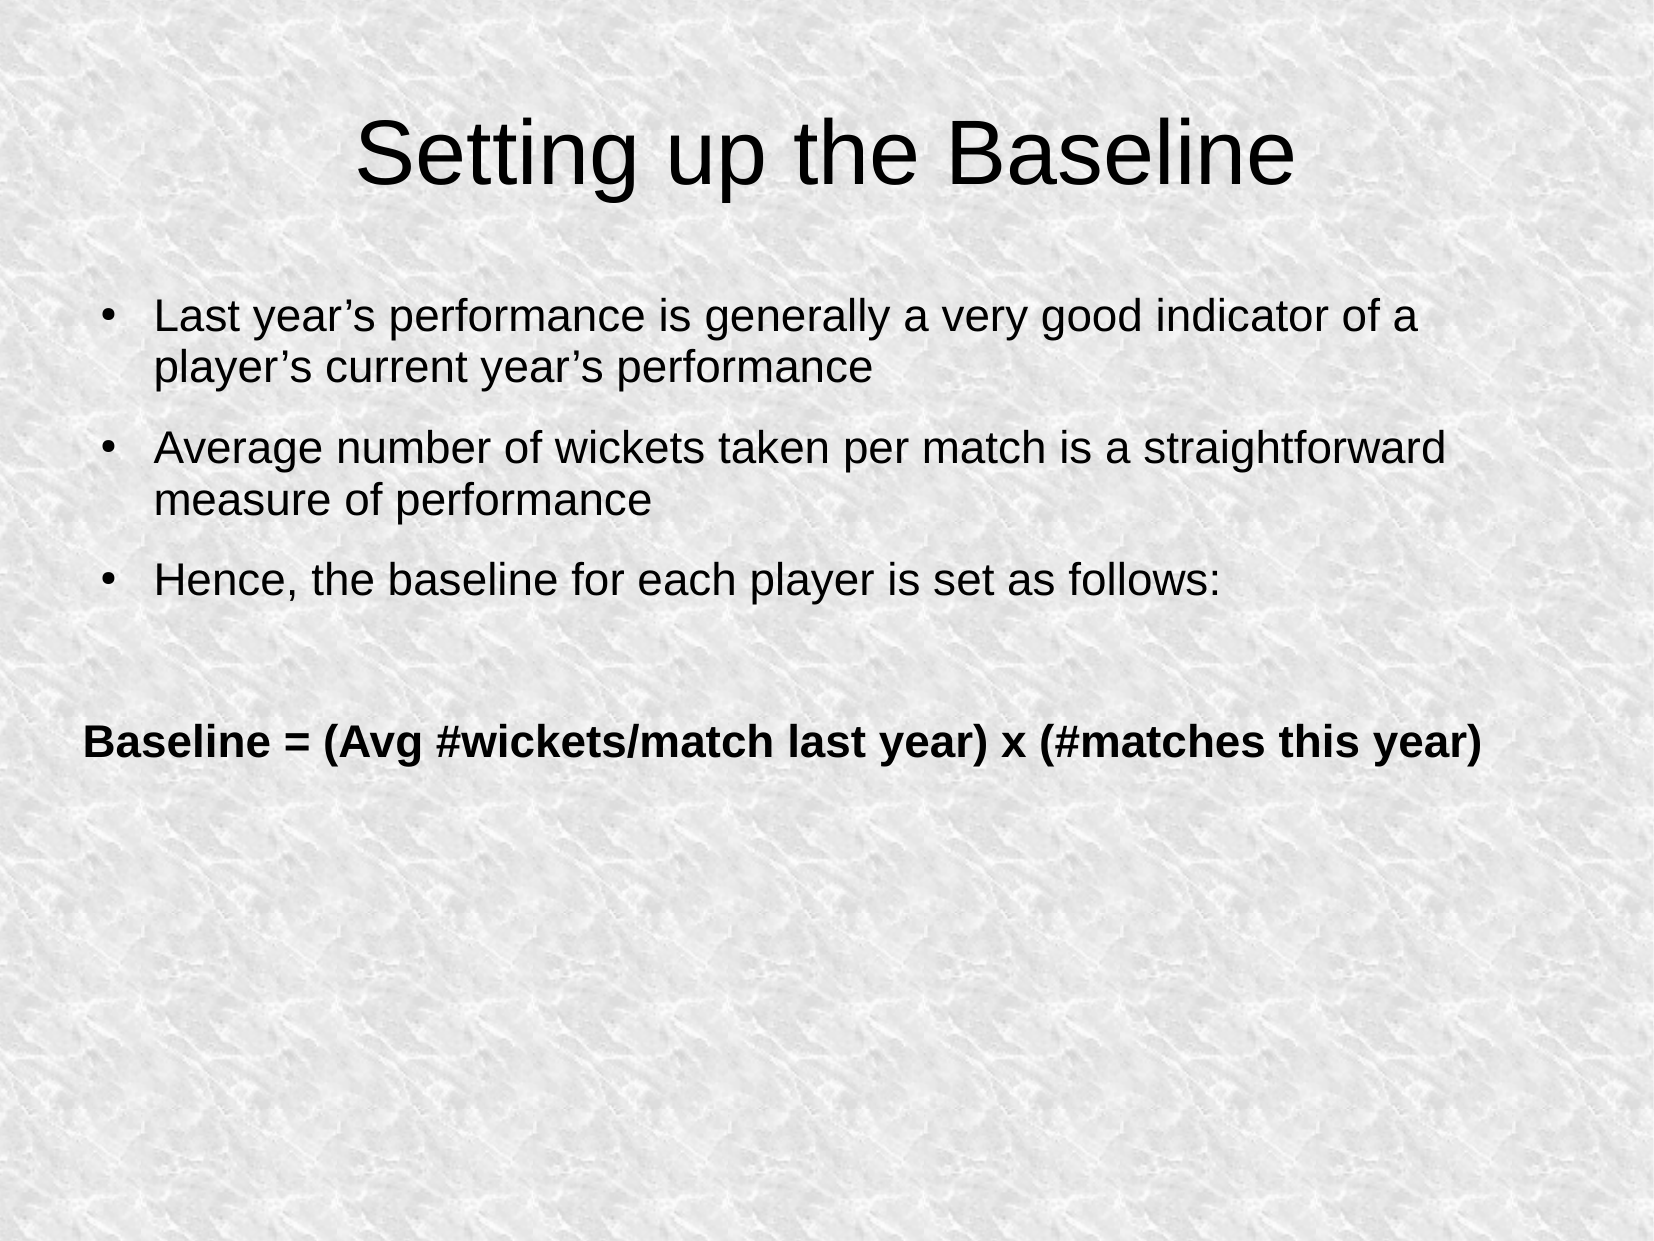

# Setting up the Baseline
Last year’s performance is generally a very good indicator of a player’s current year’s performance
Average number of wickets taken per match is a straightforward measure of performance
Hence, the baseline for each player is set as follows:
Baseline = (Avg #wickets/match last year) x (#matches this year)